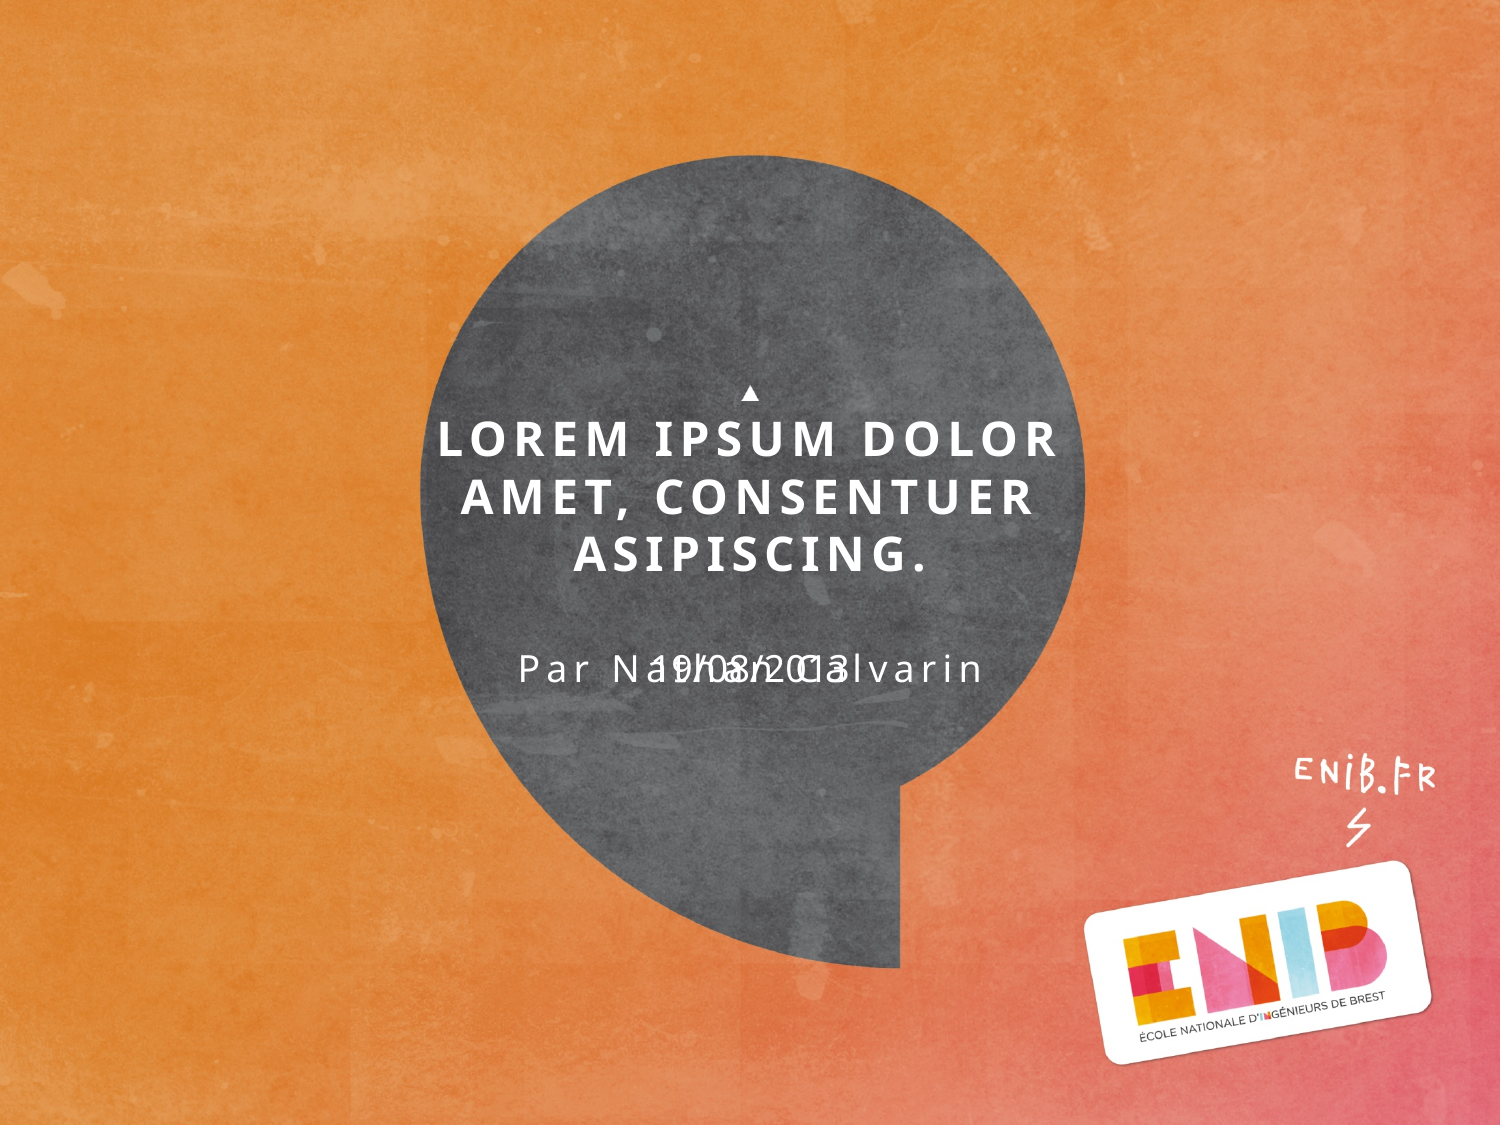

# LOREM IPSUM DOLOR AMET, CONSENTUER ASIPISCING.
Par Nathan Calvarin
19/08/2013